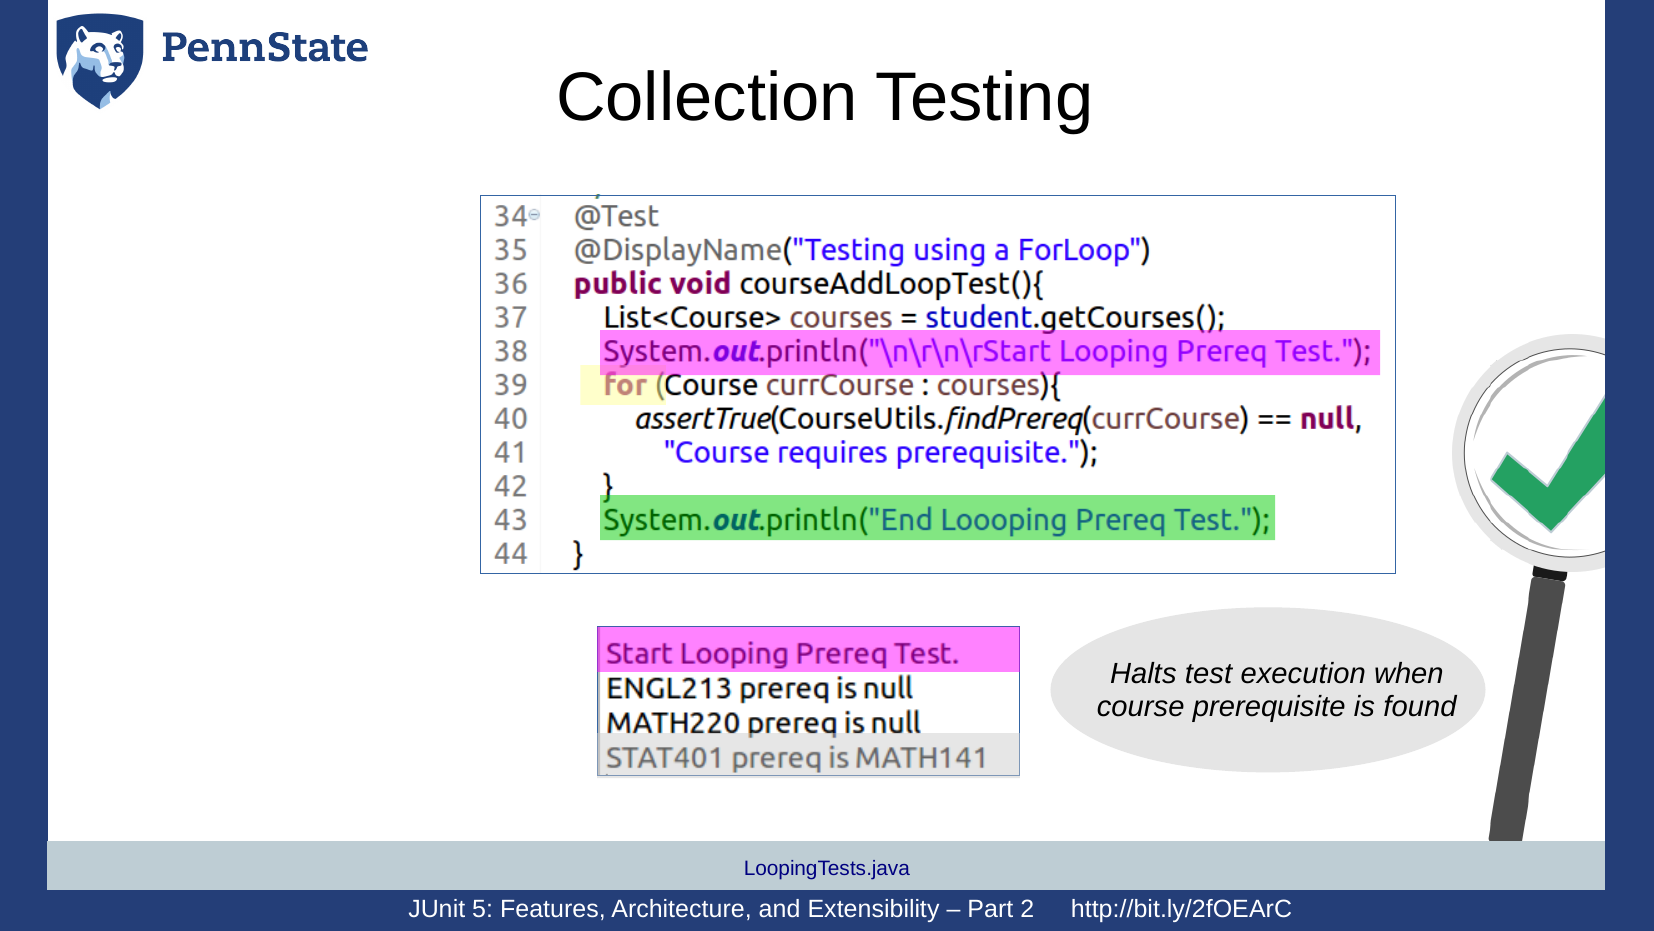

# Collection Testing
Halts test execution when course prerequisite is found
LoopingTests.java